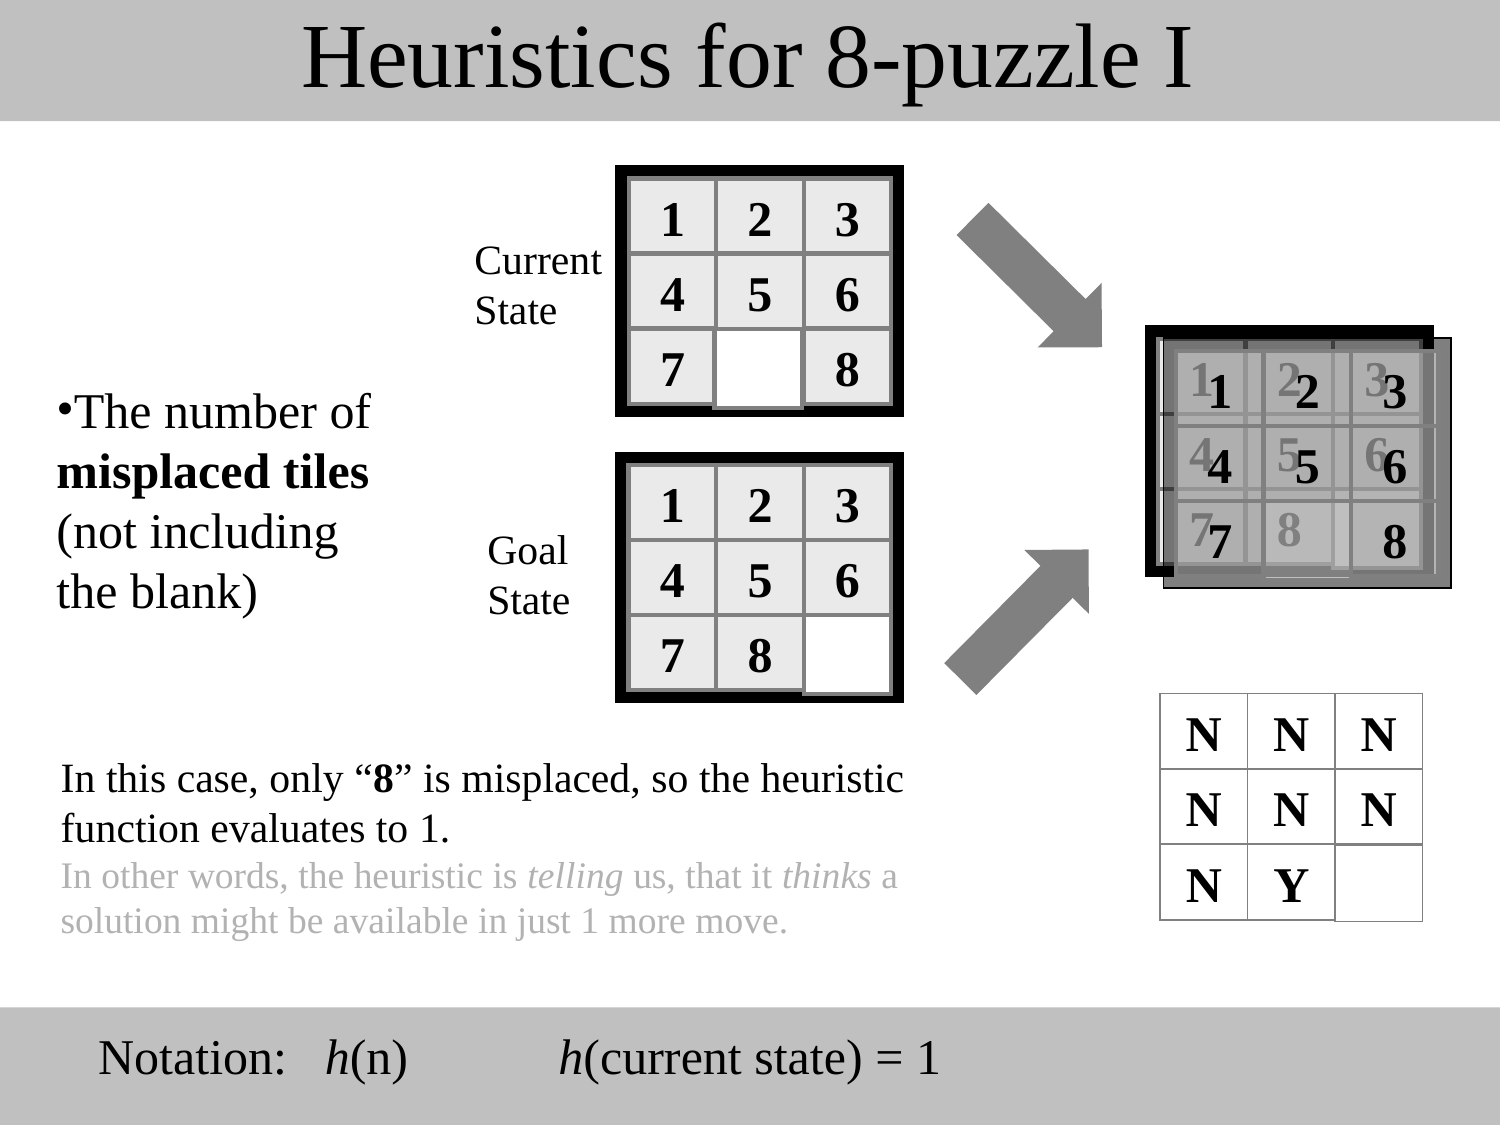

# Heuristics for 8-puzzle I
1
2
3
4
5
6
7
8
Current State
1
2
3
4
5
6
7
8
1
2
3
4
5
6
7
8
The number of misplaced tiles (not including the blank)
1
2
3
4
5
6
7
8
Goal State
N
N
N
N
N
N
N
Y
In this case, only “8” is misplaced, so the heuristic function evaluates to 1.
In other words, the heuristic is telling us, that it thinks a solution might be available in just 1 more move.
Notation: h(n) h(current state) = 1